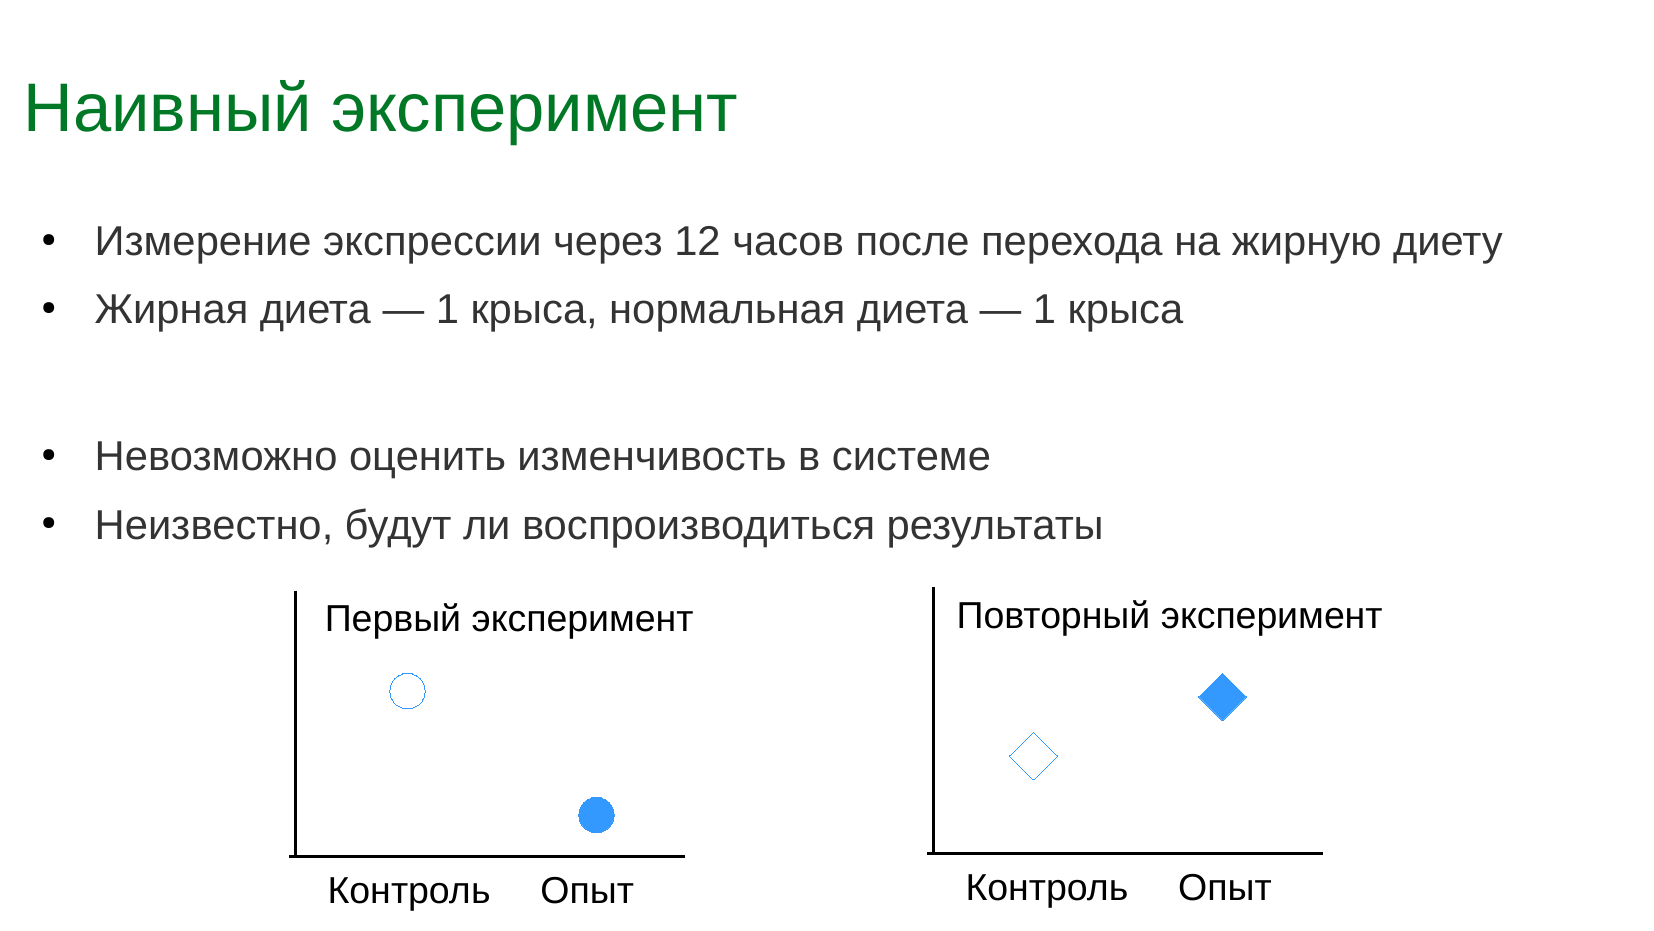

# Наивный эксперимент
Измерение экспрессии через 12 часов после перехода на жирную диету
Жирная диета — 1 крыса, нормальная диета — 1 крыса
Невозможно оценить изменчивость в системе
Неизвестно, будут ли воспроизводиться результаты
Повторный эксперимент
Первый эксперимент
Контроль
Опыт
Контроль
Опыт